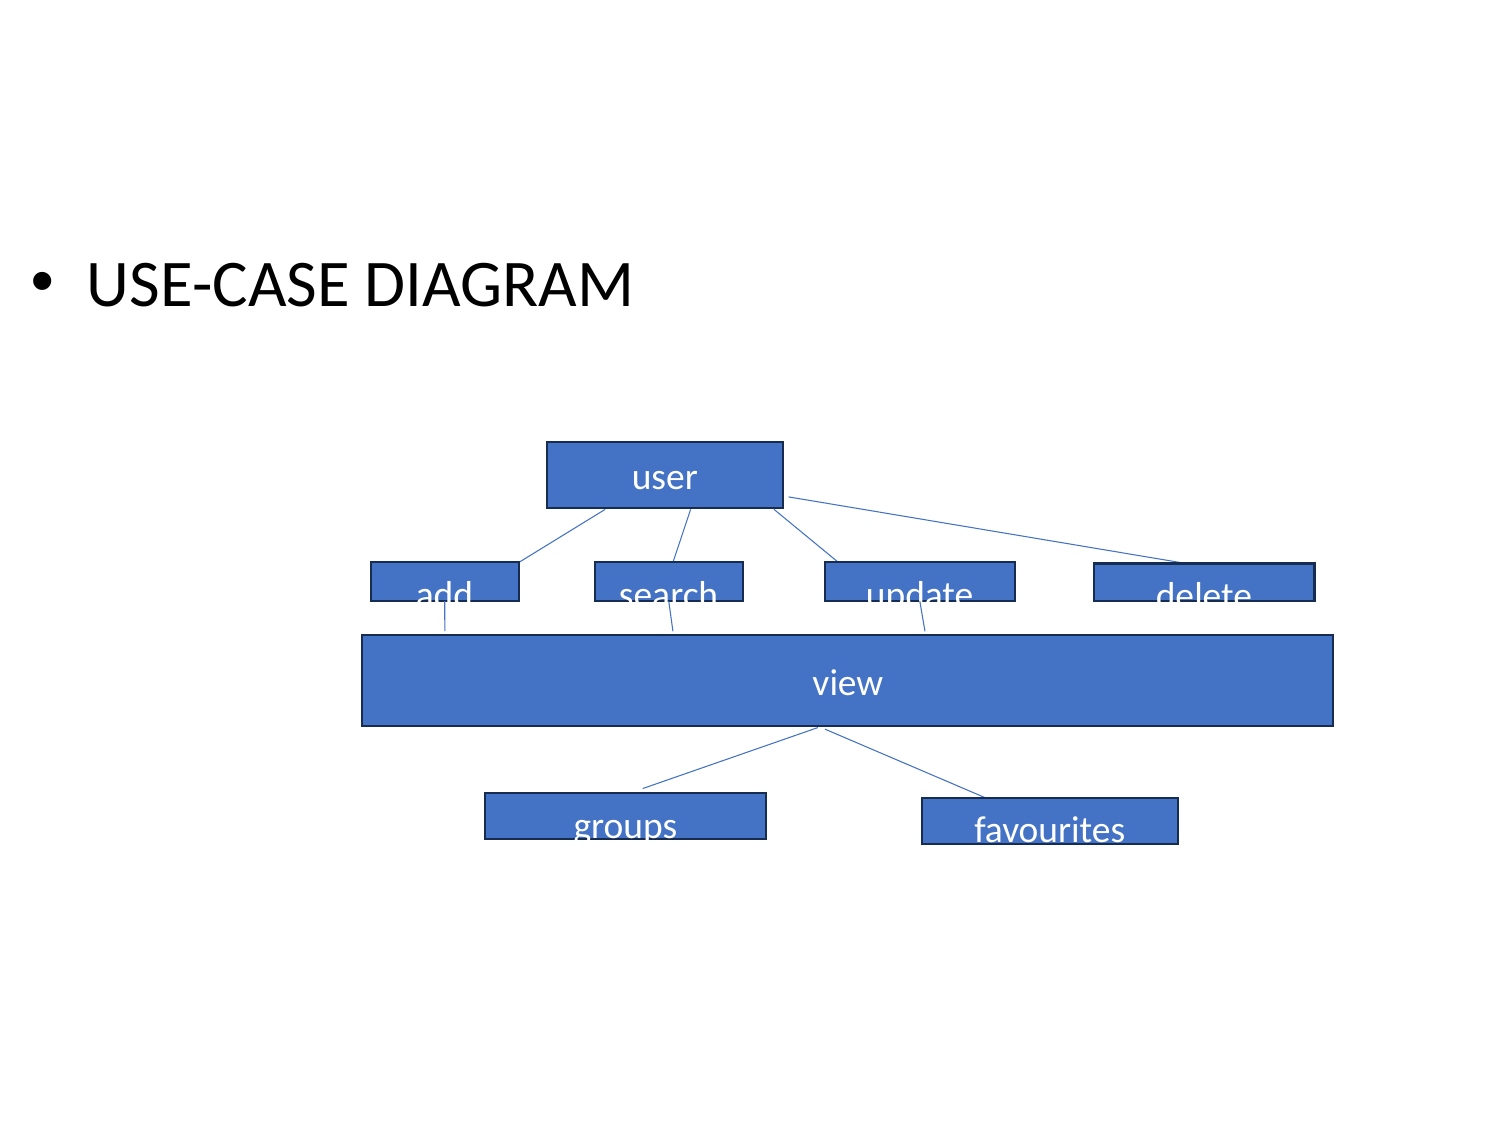

#
USE-CASE DIAGRAM
user
add
search
update
delete
view
groups
favourites